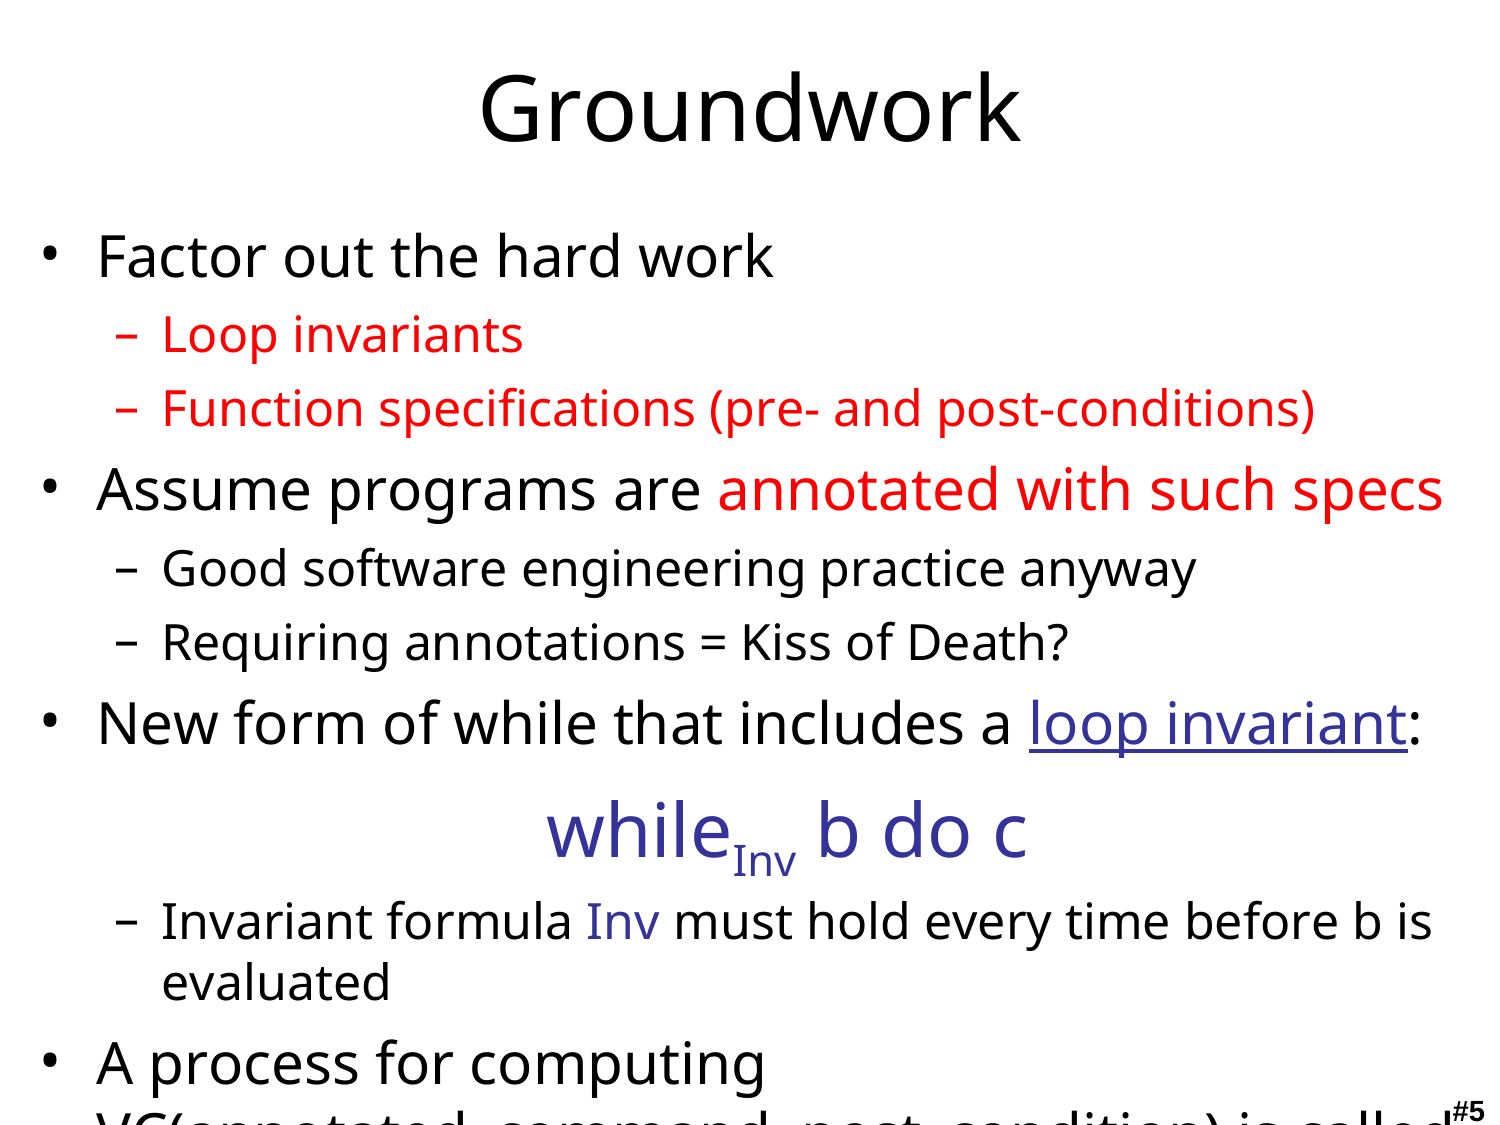

# Groundwork
Factor out the hard work
Loop invariants
Function specifications (pre- and post-conditions)
Assume programs are annotated with such specs
Good software engineering practice anyway
Requiring annotations = Kiss of Death?
New form of while that includes a loop invariant:
whileInv b do c
Invariant formula Inv must hold every time before b is evaluated
A process for computing VC(annotated_command, post_condition) is called VCGen
5